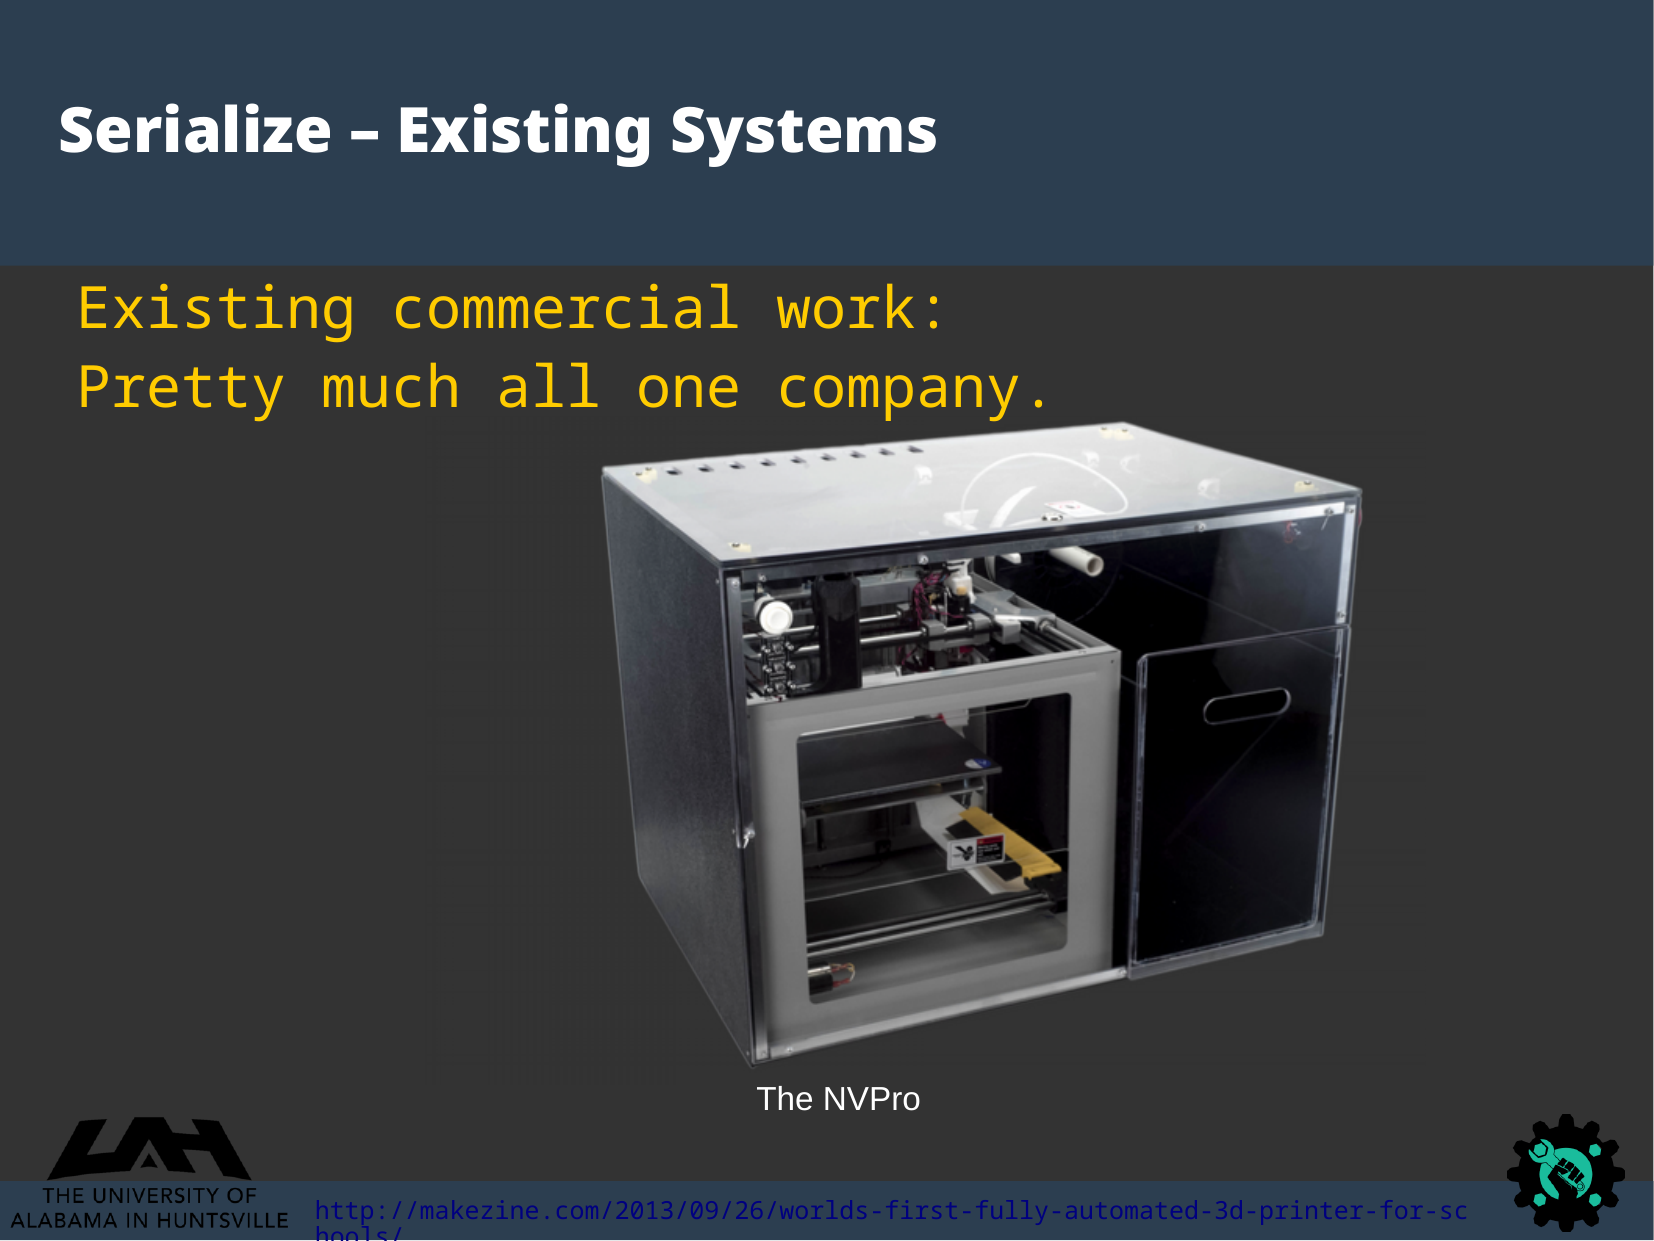

# Serialize – Existing Systems
Existing commercial work:
Pretty much all one company.
The NVPro
http://makezine.com/2013/09/26/worlds-first-fully-automated-3d-printer-for-schools/